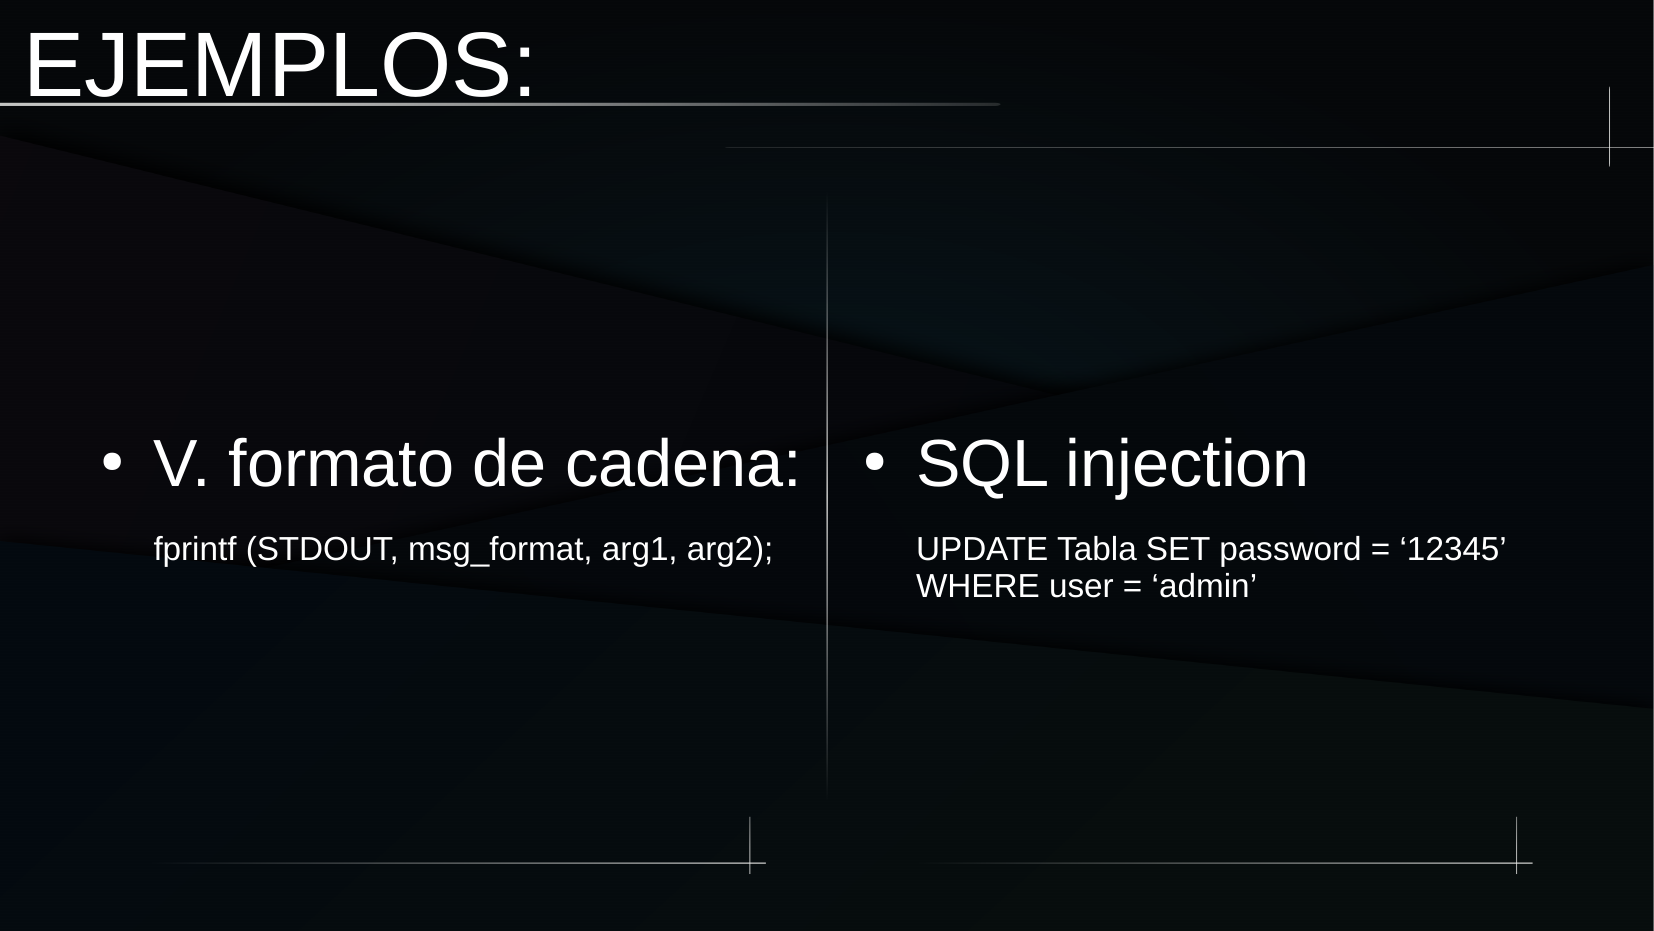

# EJEMPLOS:
V. formato de cadena:
fprintf (STDOUT, msg_format, arg1, arg2);
SQL injection
UPDATE Tabla SET password = ‘12345’ WHERE user = ‘admin’